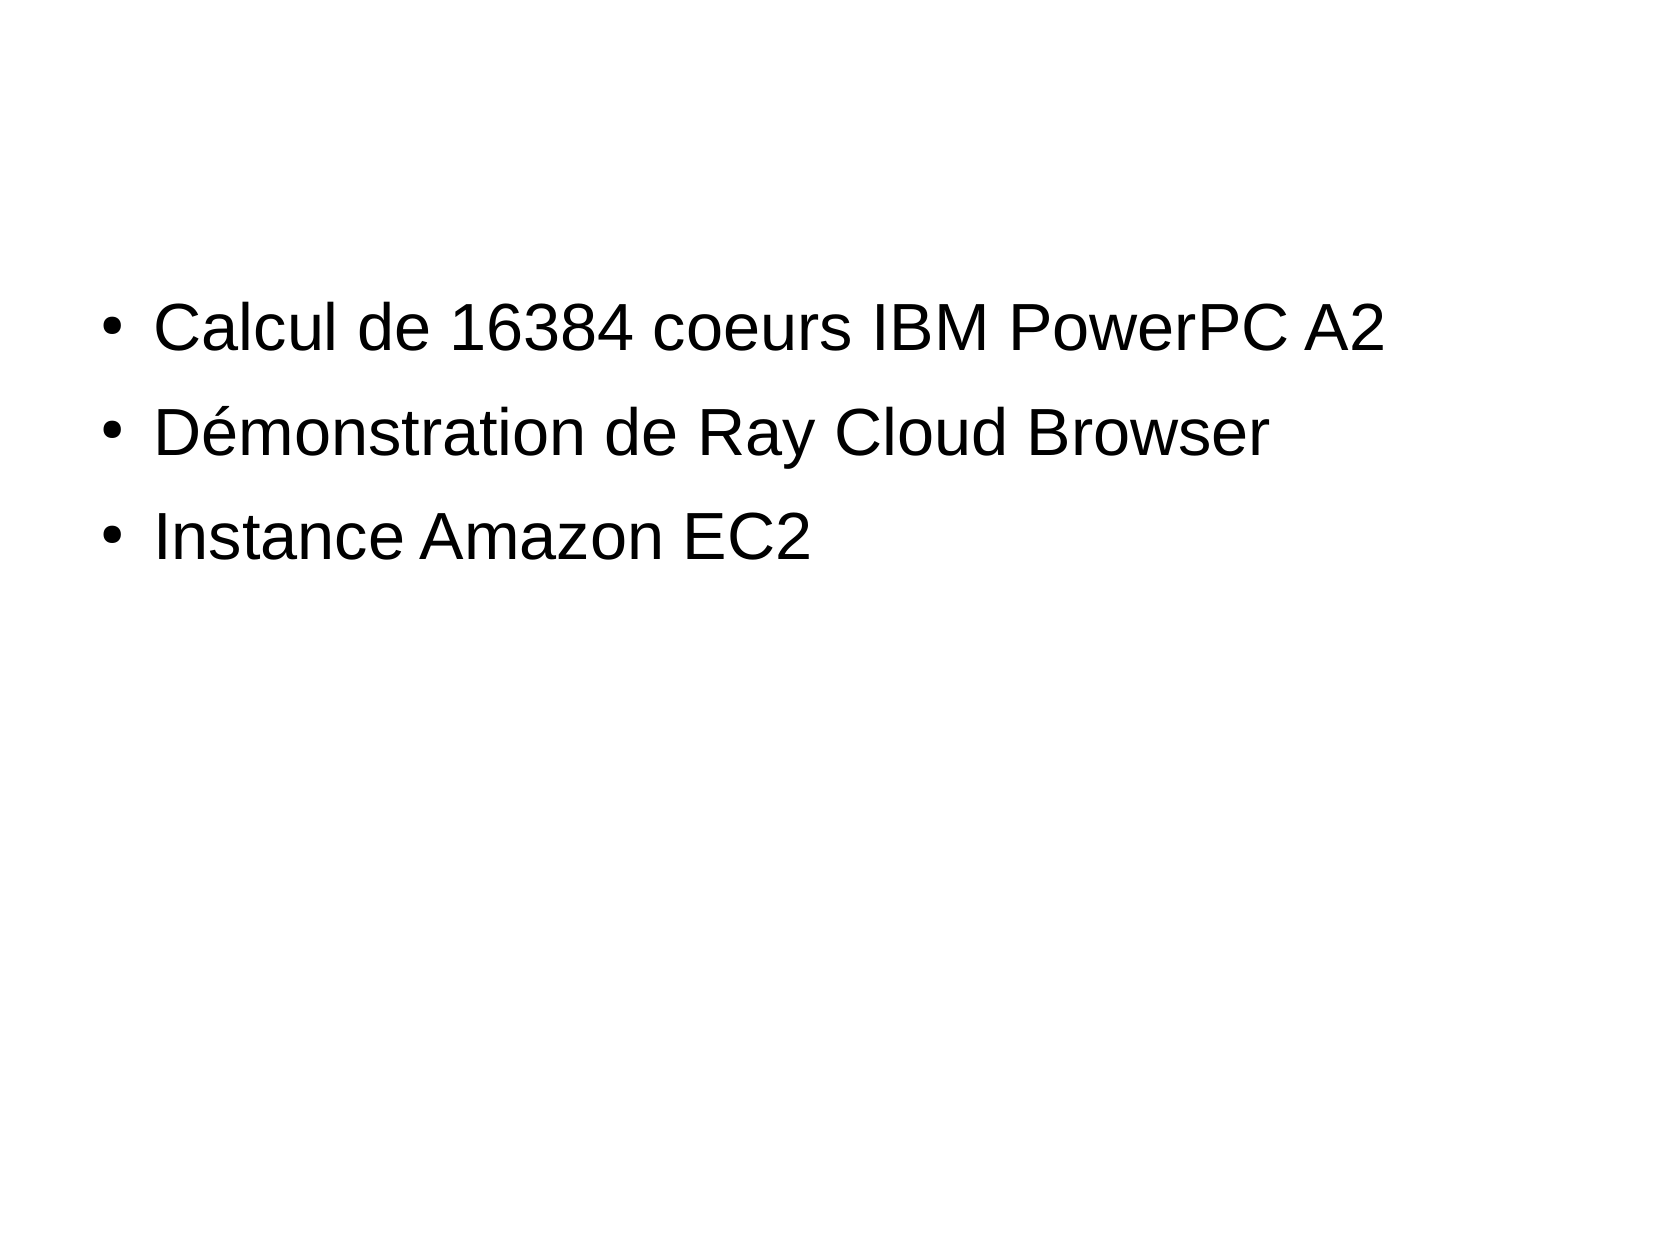

#
Calcul de 16384 coeurs IBM PowerPC A2
Démonstration de Ray Cloud Browser
Instance Amazon EC2